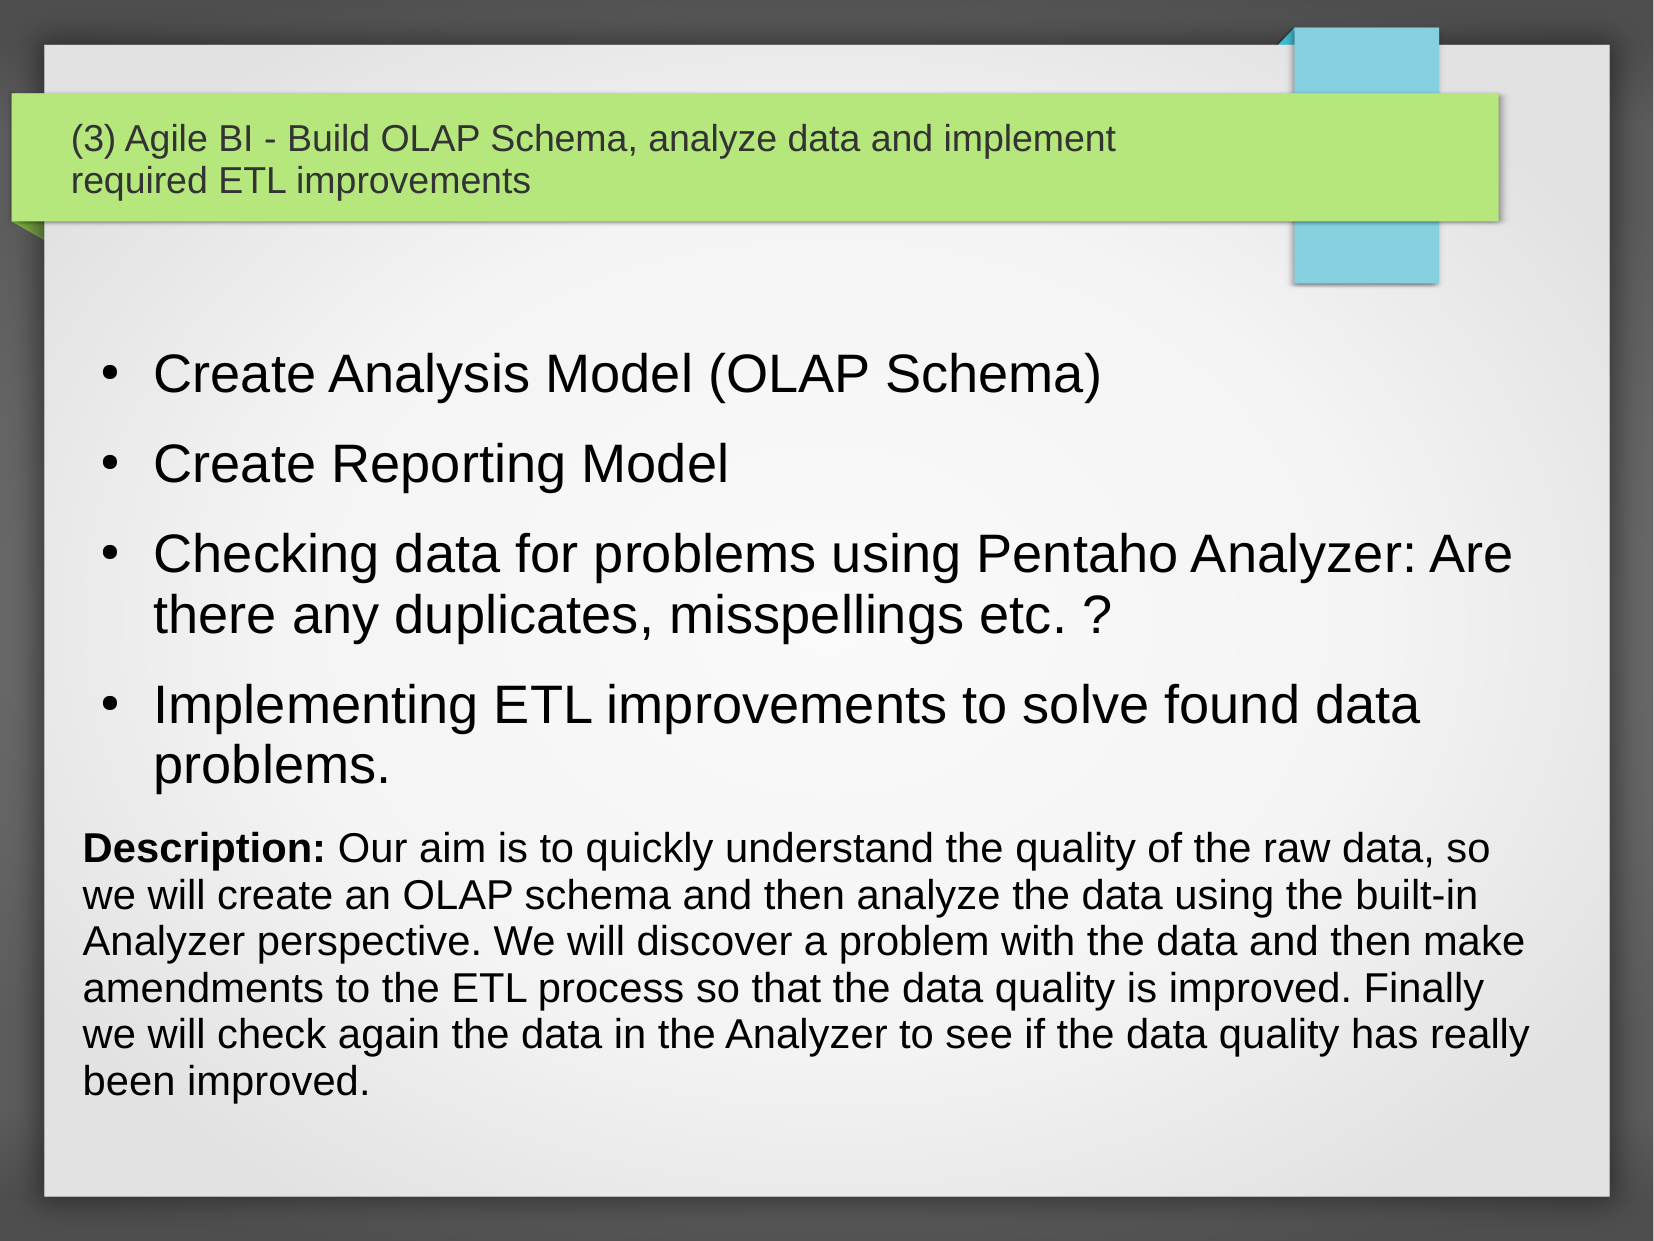

# (3) Agile BI - Build OLAP Schema, analyze data and implement required ETL improvements
Create Analysis Model (OLAP Schema)
Create Reporting Model
Checking data for problems using Pentaho Analyzer: Are there any duplicates, misspellings etc. ?
Implementing ETL improvements to solve found data problems.
Description: Our aim is to quickly understand the quality of the raw data, so we will create an OLAP schema and then analyze the data using the built-in Analyzer perspective. We will discover a problem with the data and then make amendments to the ETL process so that the data quality is improved. Finally we will check again the data in the Analyzer to see if the data quality has really been improved.